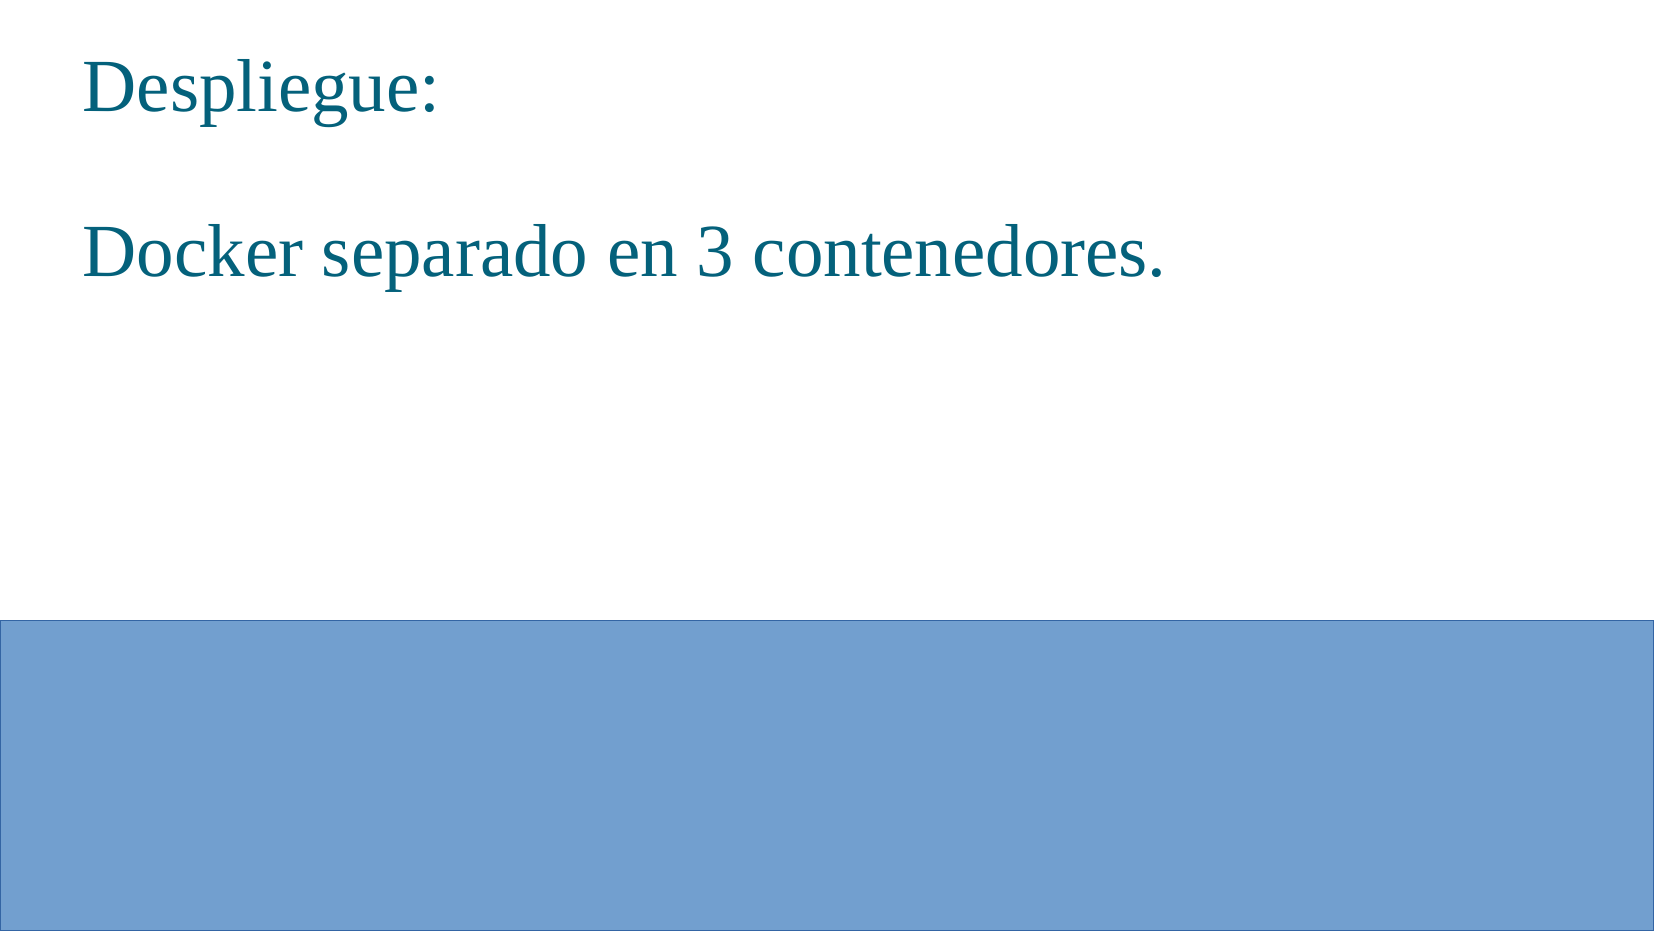

# Despliegue: Docker separado en 3 contenedores.